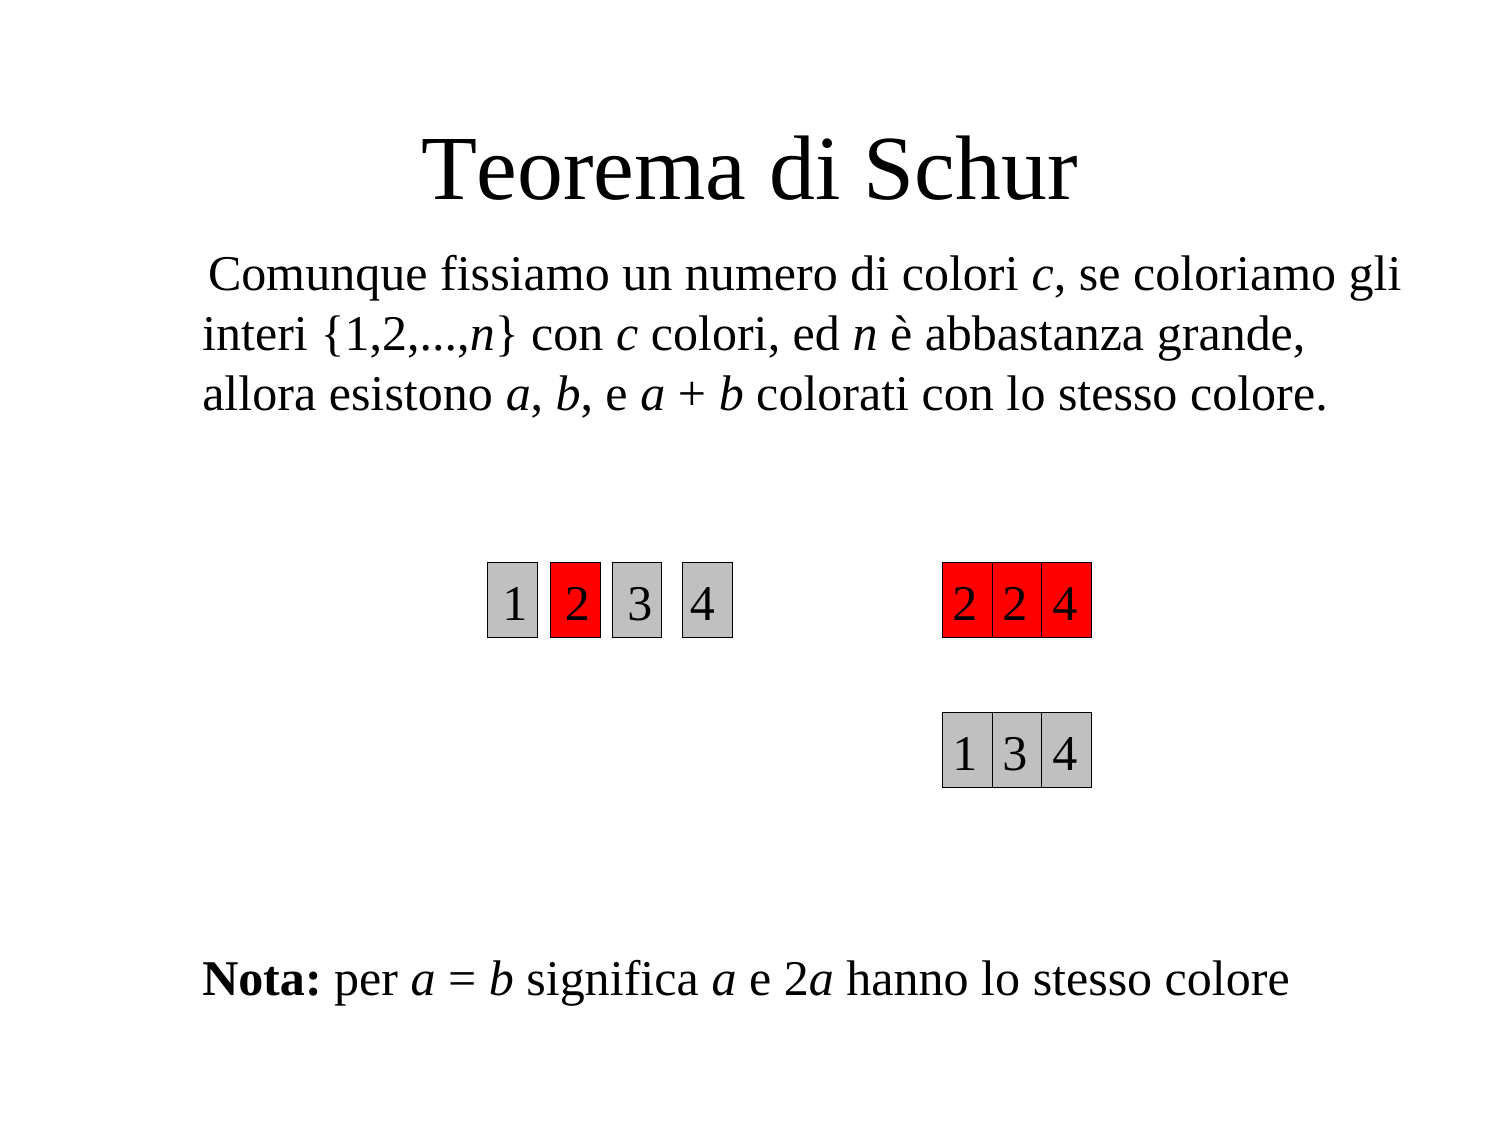

# Teorema di Schur
Comunque fissiamo un numero di colori c, se coloriamo gli interi {1,2,...,n} con c colori, ed n è abbastanza grande, allora esistono a, b, e a + b colorati con lo stesso colore.
2 2 4
1 2 3 4
1 3 4
Nota: per a = b significa a e 2a hanno lo stesso colore